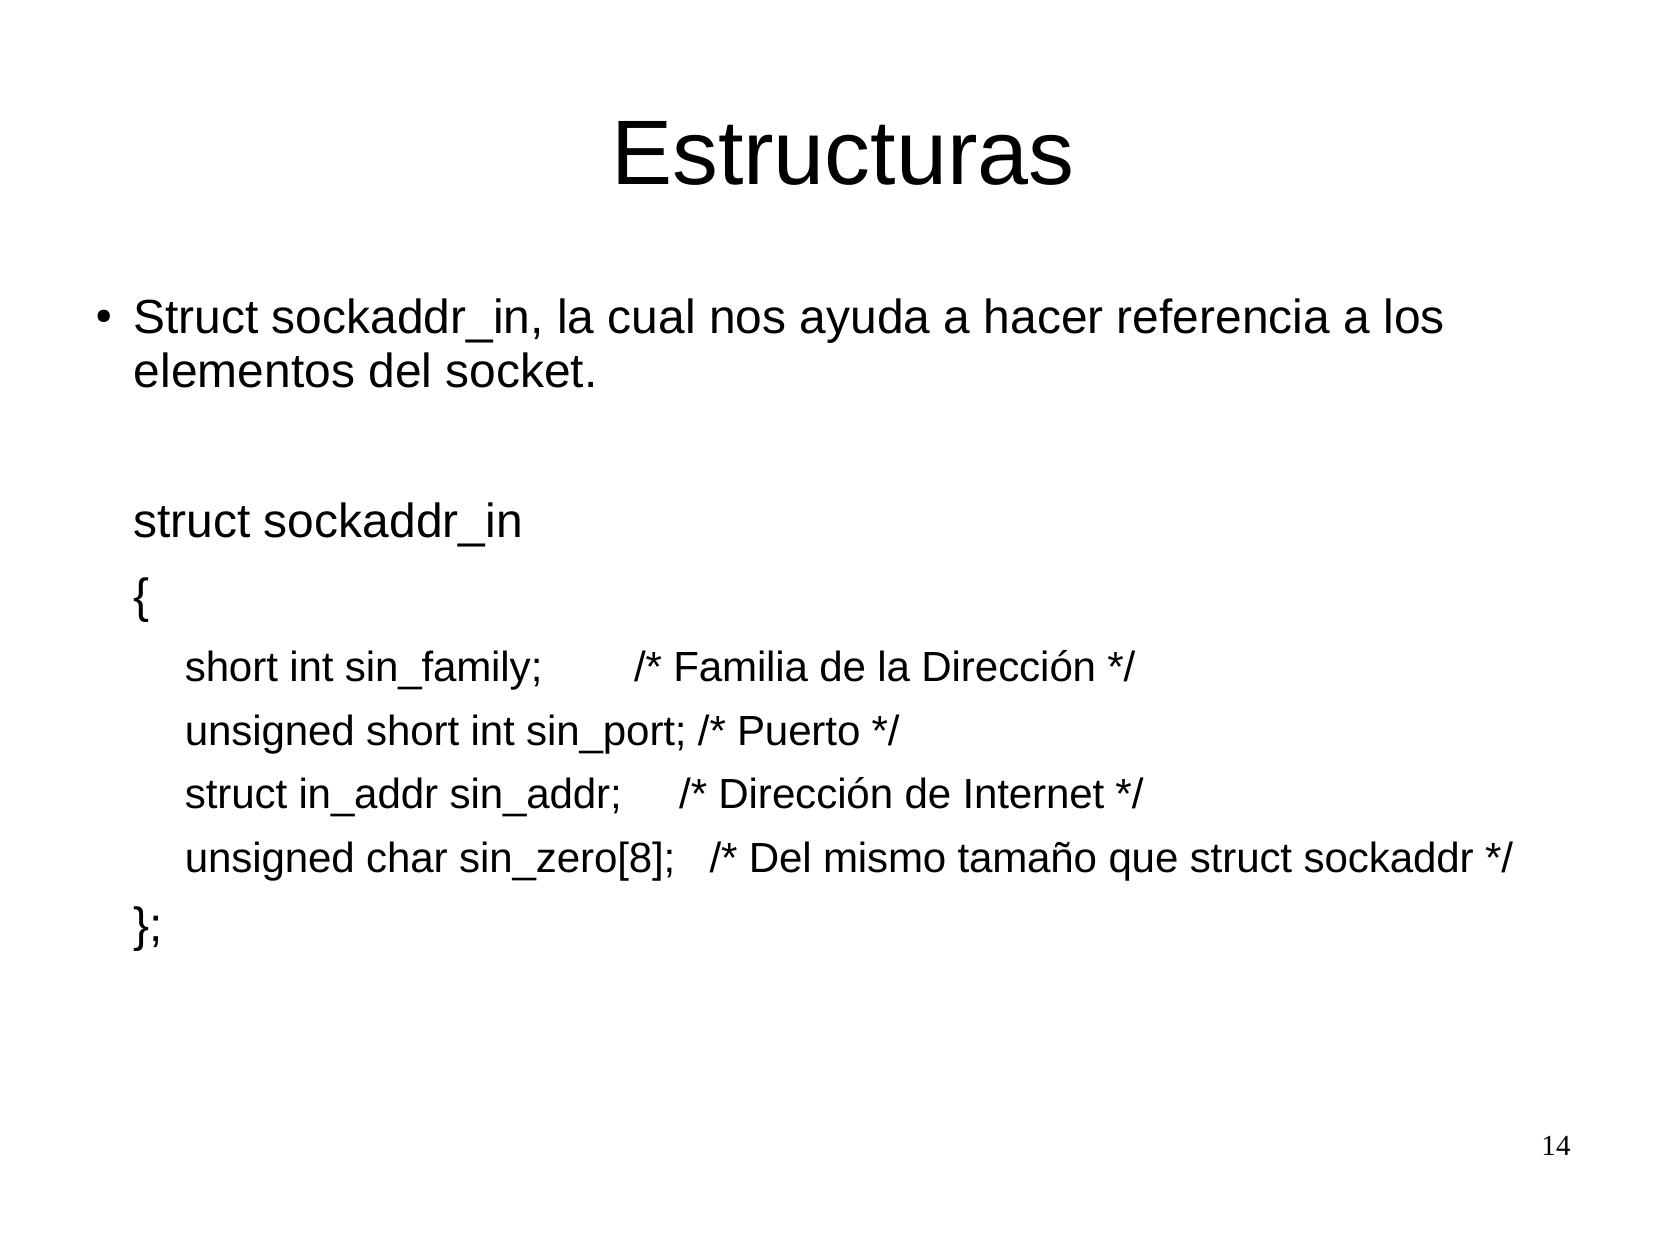

# Estructuras
Struct sockaddr_in, la cual nos ayuda a hacer referencia a los elementos del socket.
struct sockaddr_in
{
short int sin_family; /* Familia de la Dirección */
unsigned short int sin_port; /* Puerto */
struct in_addr sin_addr; /* Dirección de Internet */
unsigned char sin_zero[8]; /* Del mismo tamaño que struct sockaddr */
};
14